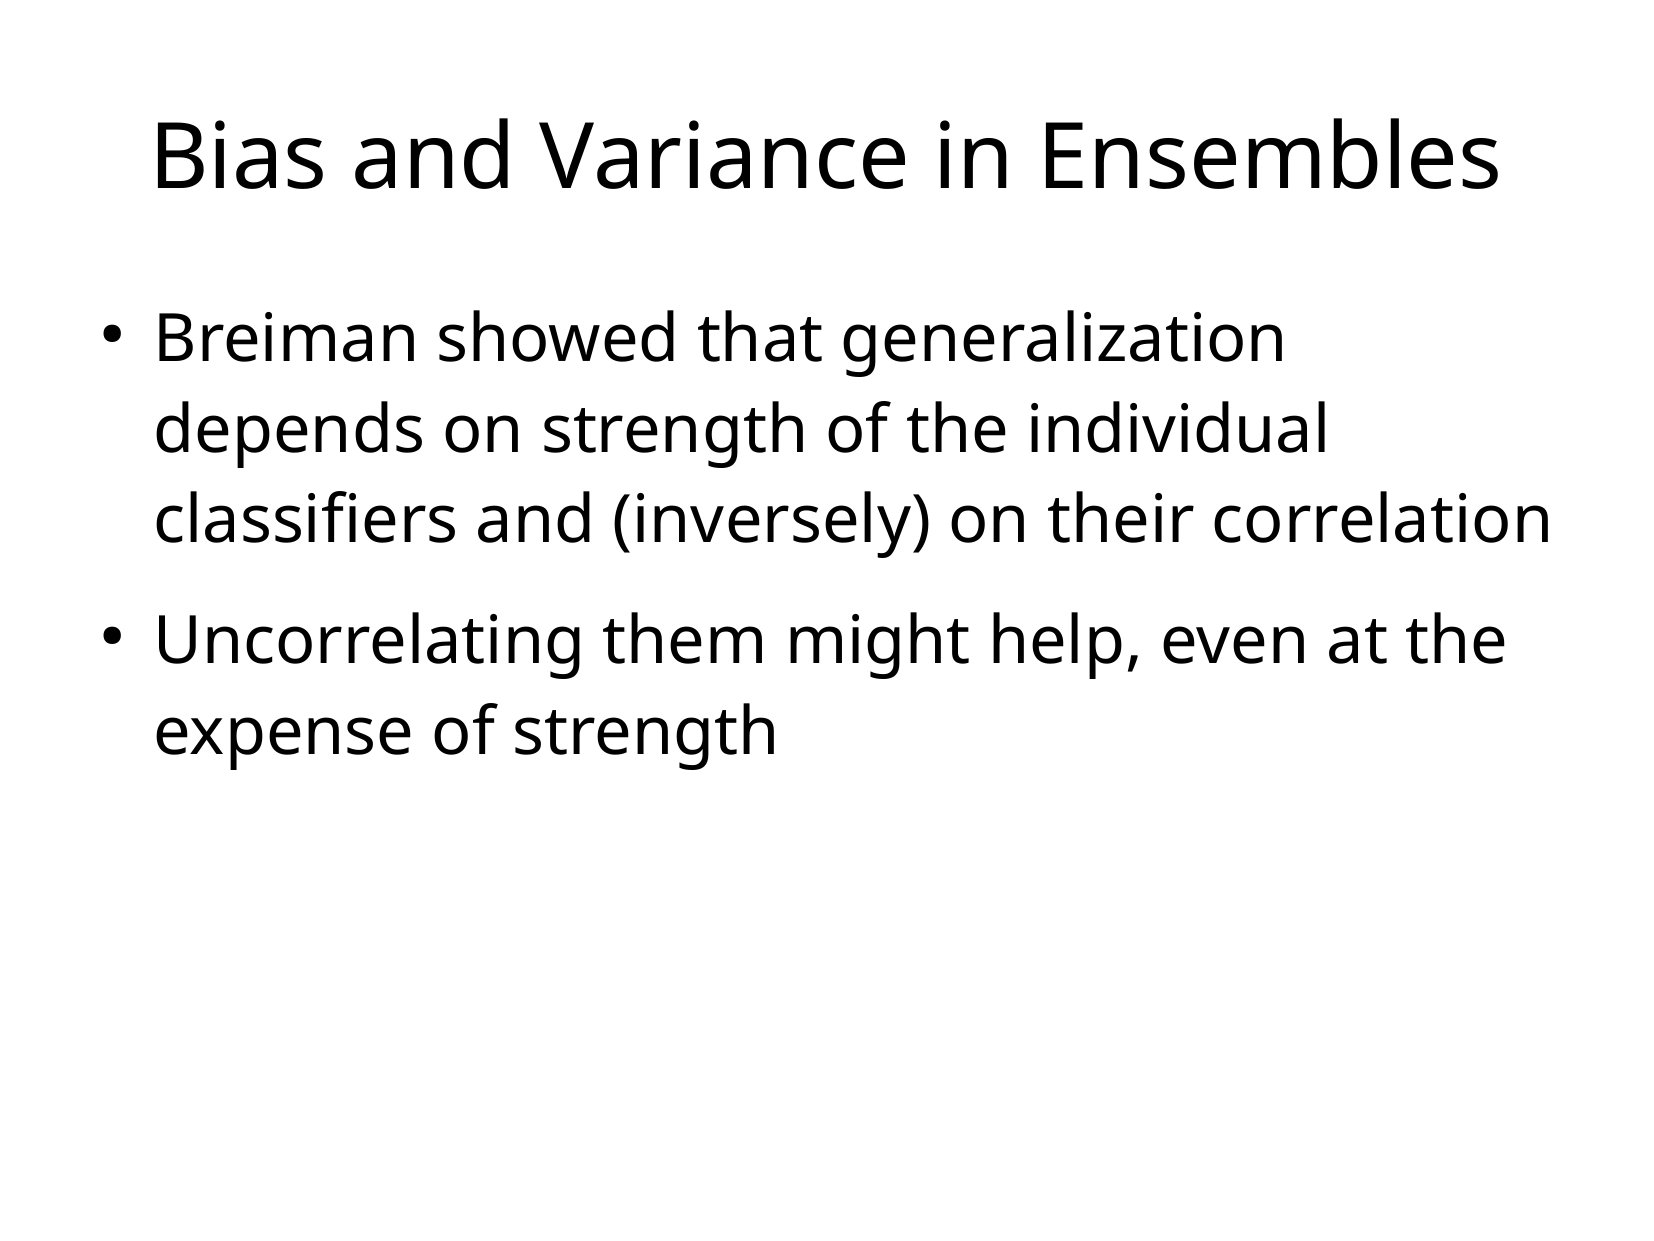

# Bias and Variance in Ensembles
Breiman showed that generalization depends on strength of the individual classifiers and (inversely) on their correlation
Uncorrelating them might help, even at the expense of strength